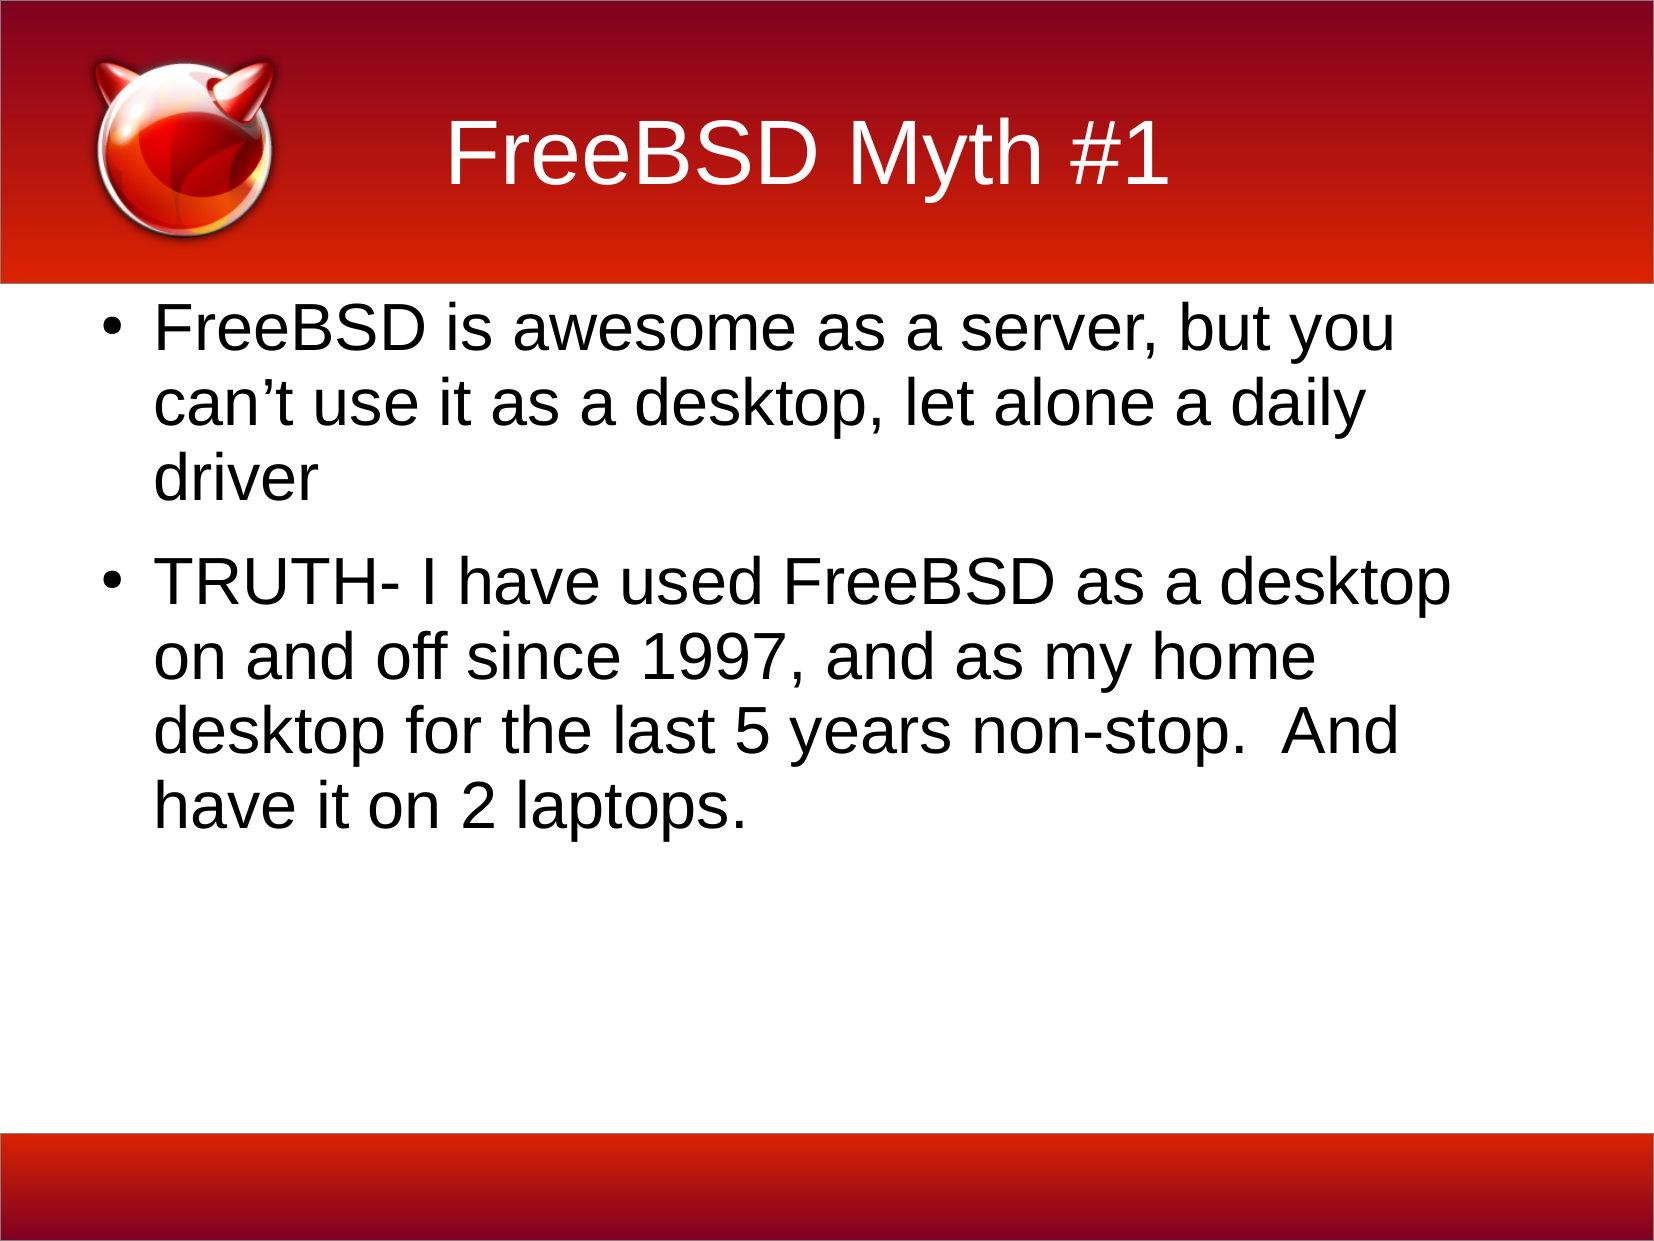

# FreeBSD Myth #1
FreeBSD is awesome as a server, but you can’t use it as a desktop, let alone a daily driver
TRUTH- I have used FreeBSD as a desktop on and off since 1997, and as my home desktop for the last 5 years non-stop. And have it on 2 laptops.